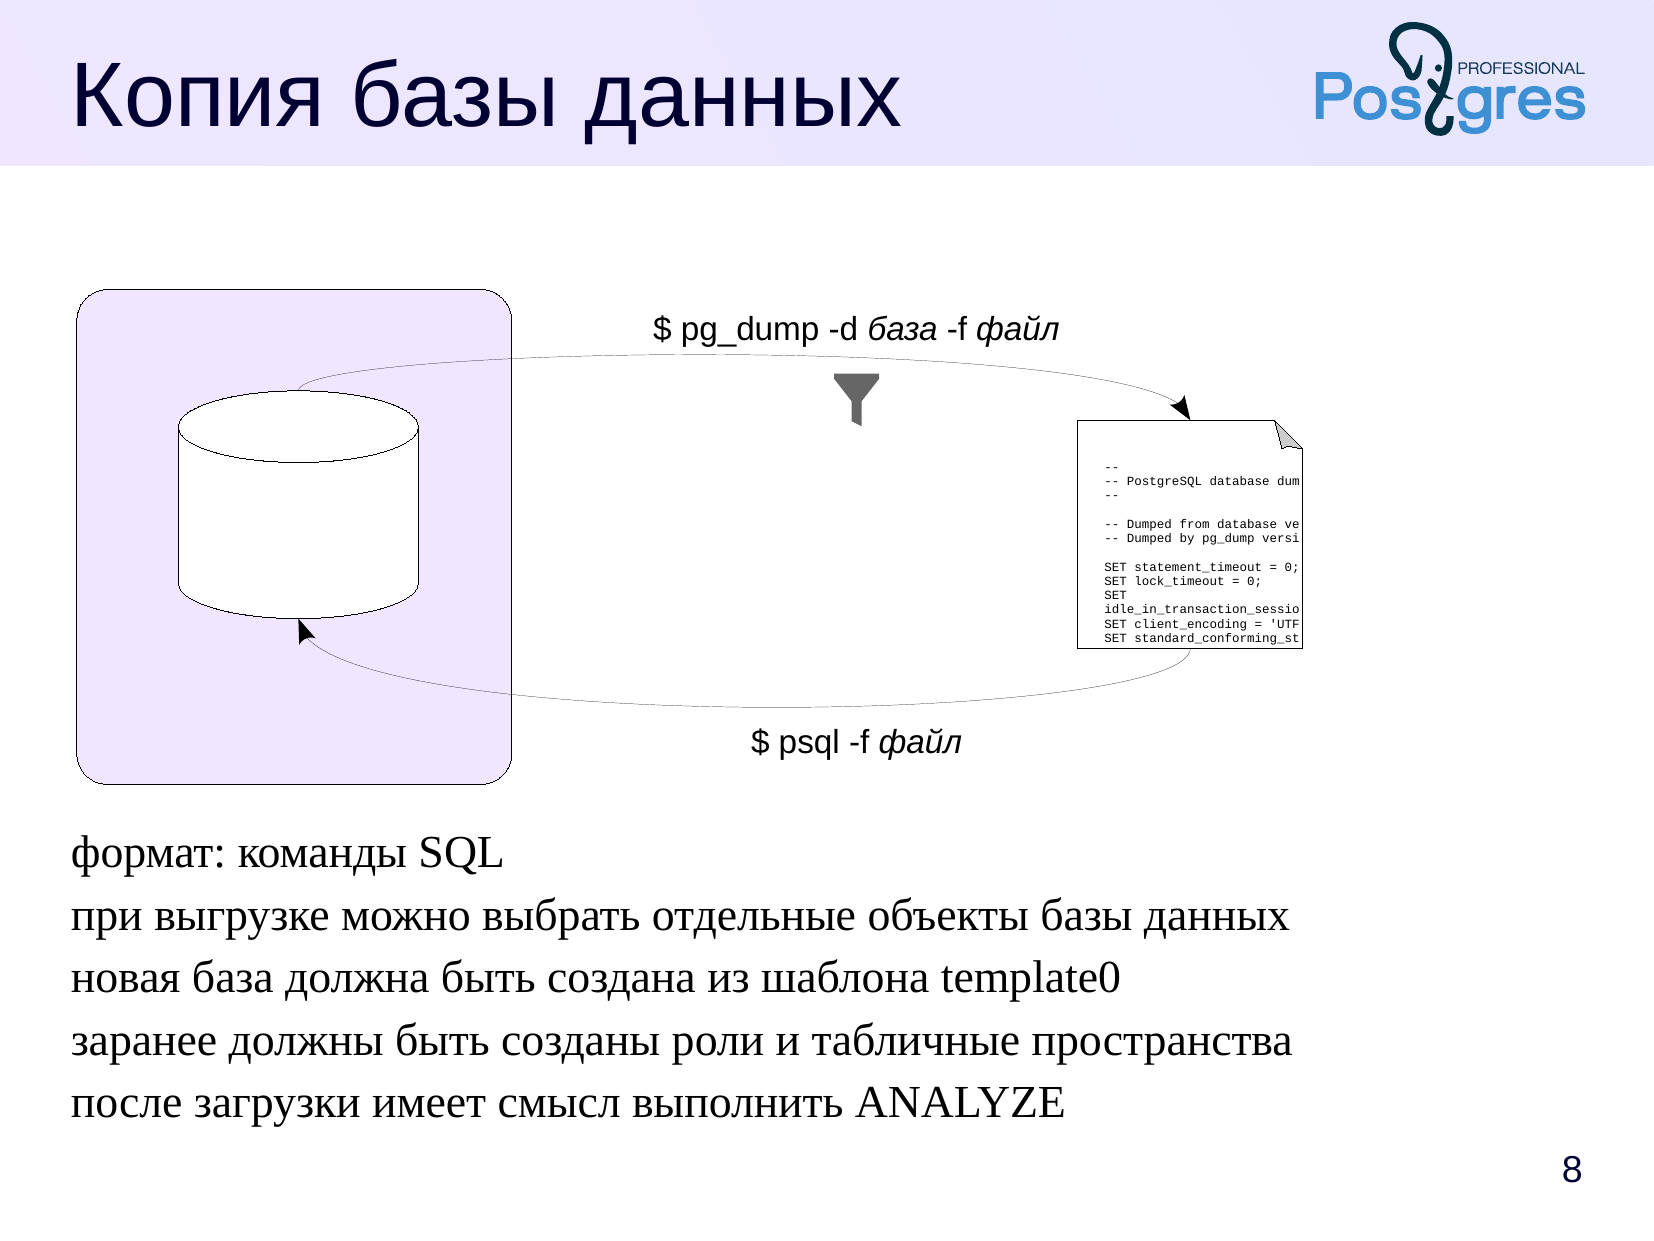

# Копия базы данных
формат: команды SQL
при выгрузке можно выбрать отдельные объекты базы данных
новая база должна быть создана из шаблона template0
заранее должны быть созданы роли и табличные пространства
после загрузки имеет смысл выполнить ANALYZE
$ pg_dump -d база -f файл
--
-- PostgreSQL database dum
--
-- Dumped from database ve
-- Dumped by pg_dump versi
SET statement_timeout = 0;
SET lock_timeout = 0;
SET idle_in_transaction_sessio
SET client_encoding = 'UTF
SET standard_conforming_st
$ psql -f файл